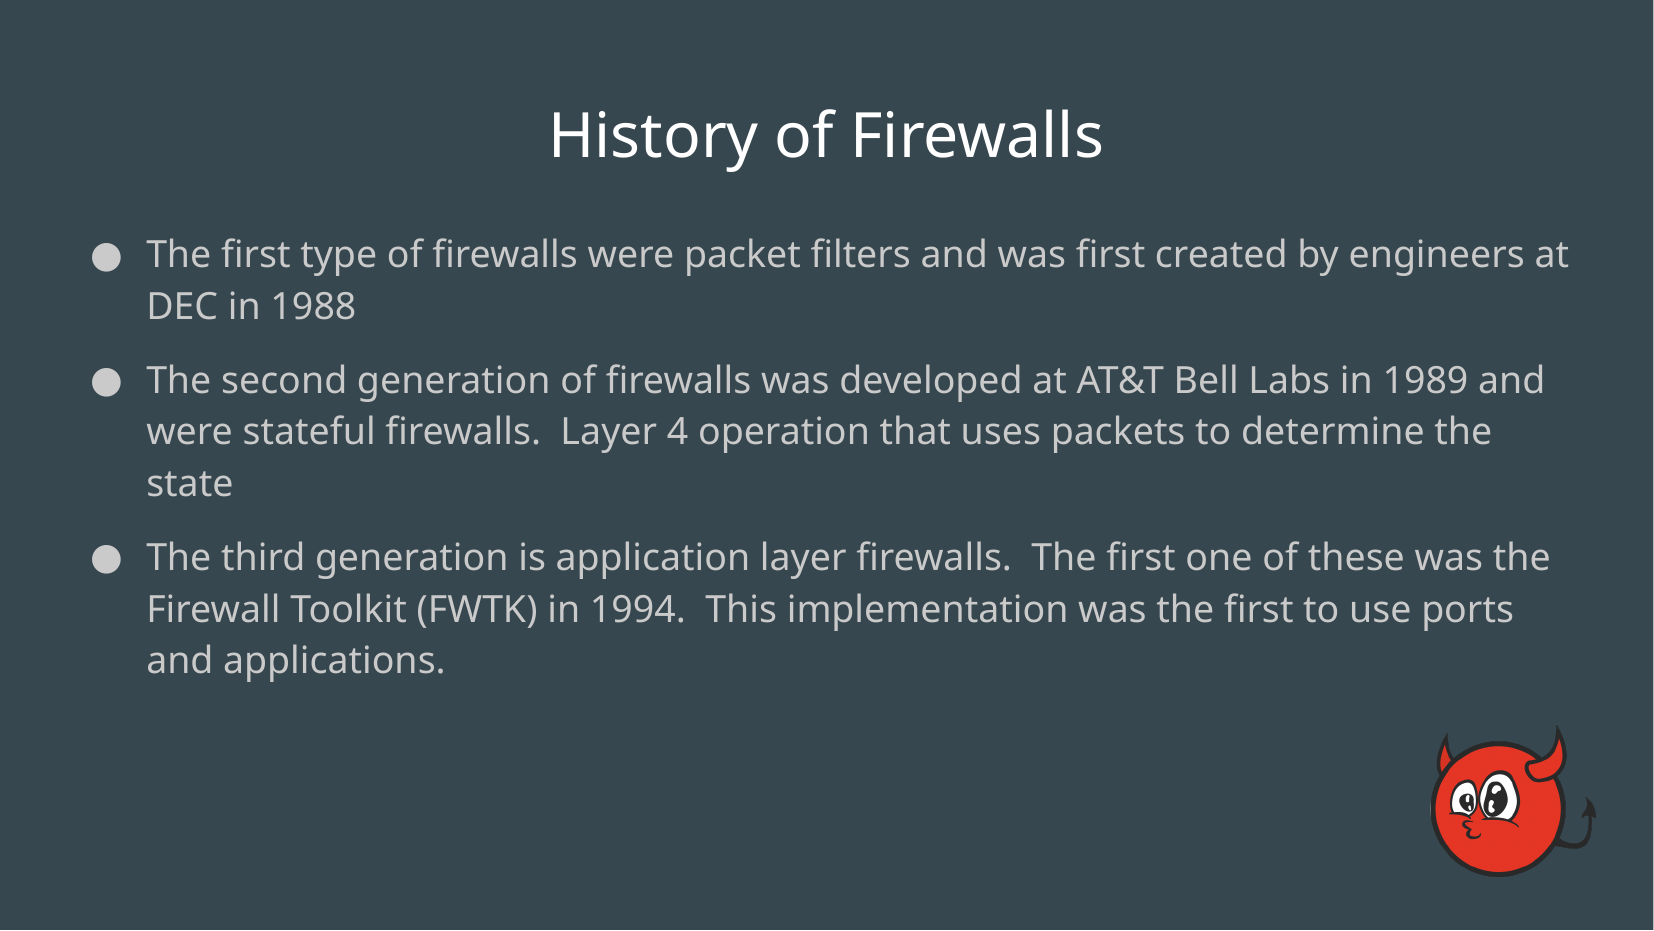

# History of Firewalls
The first type of firewalls were packet filters and was first created by engineers at DEC in 1988
The second generation of firewalls was developed at AT&T Bell Labs in 1989 and were stateful firewalls. Layer 4 operation that uses packets to determine the state
The third generation is application layer firewalls. The first one of these was the Firewall Toolkit (FWTK) in 1994. This implementation was the first to use ports and applications.